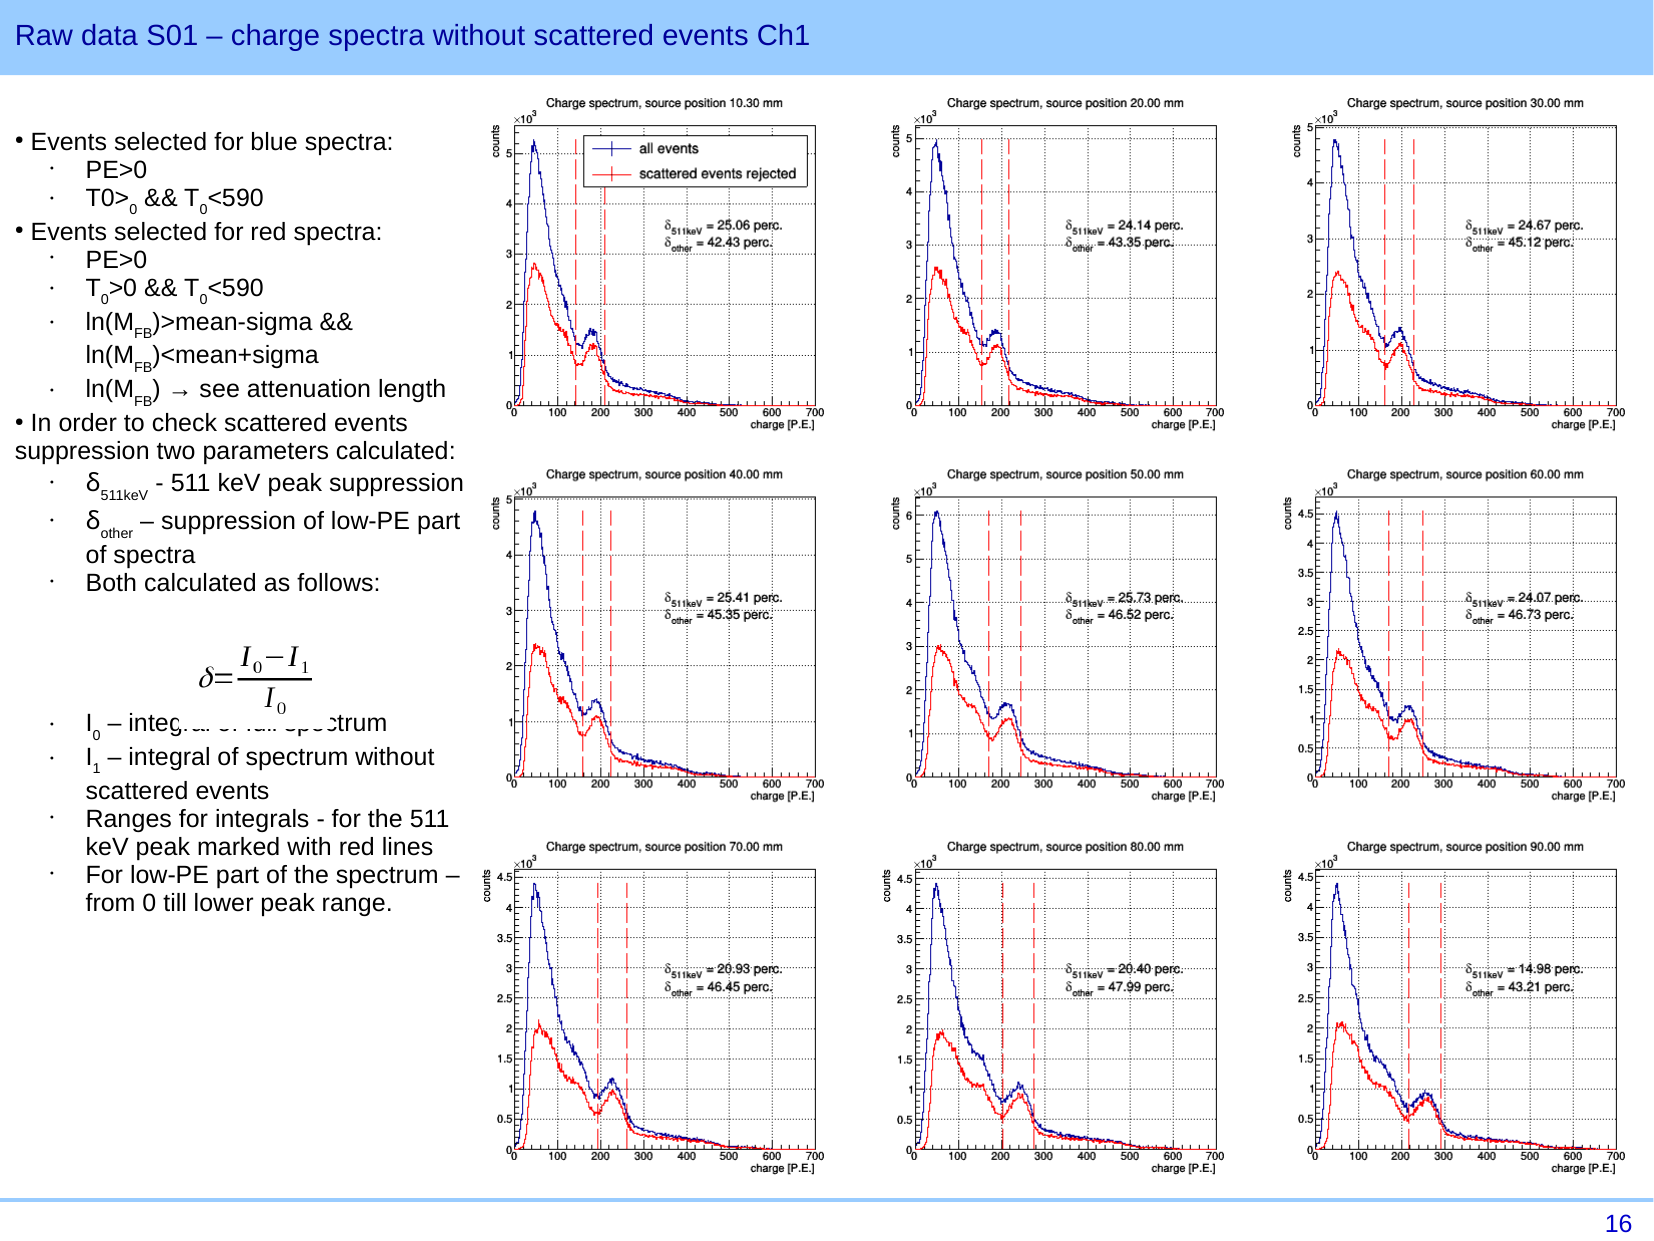

Raw data S01 – charge spectra without scattered events Ch1
 Events selected for blue spectra:
PE>0
T0>0 && T0<590
 Events selected for red spectra:
PE>0
T0>0 && T0<590
ln(MFB)>mean-sigma && ln(MFB)<mean+sigma
ln(MFB) → see attenuation length
 In order to check scattered events suppression two parameters calculated:
δ511keV - 511 keV peak suppression
δother – suppression of low-PE part of spectra
Both calculated as follows:
I0 – integral of full spectrum
I1 – integral of spectrum without scattered events
Ranges for integrals - for the 511 keV peak marked with red lines
For low-PE part of the spectrum – from 0 till lower peak range.